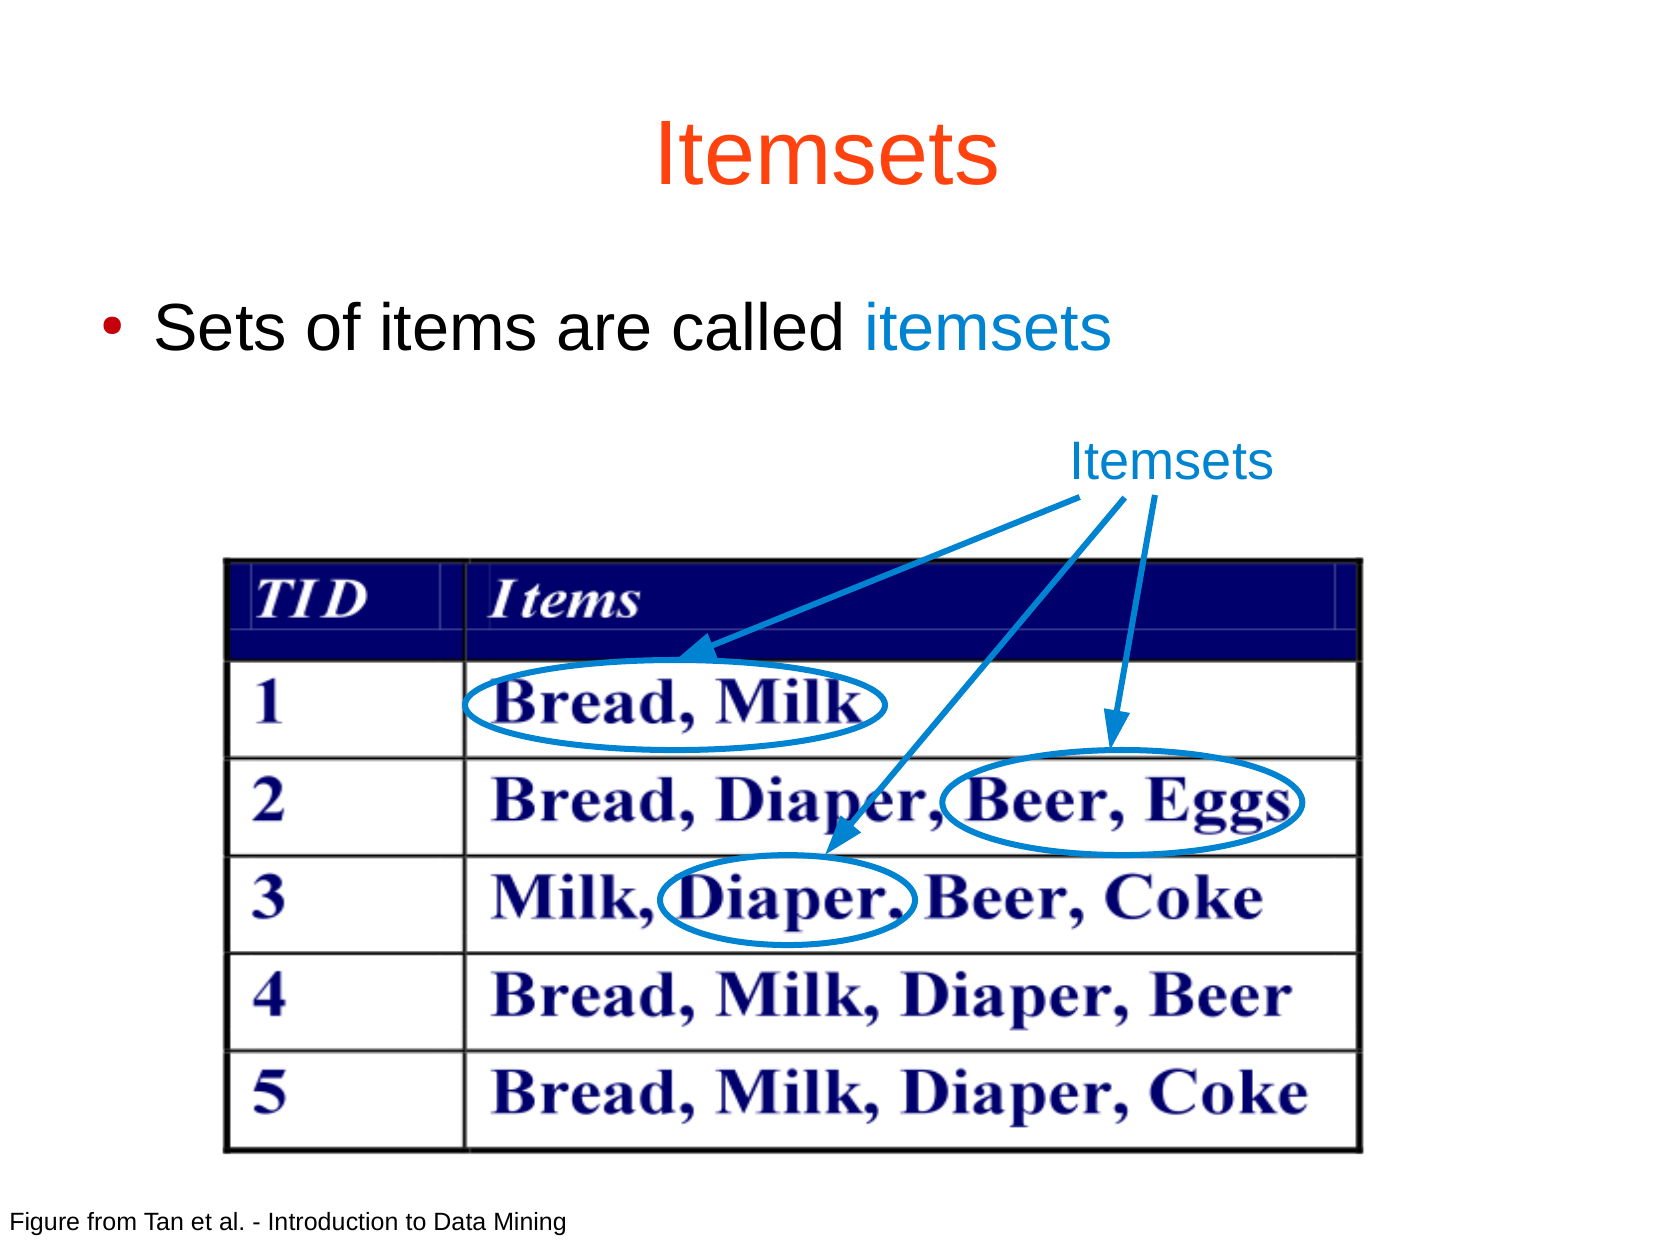

# Itemsets
Sets of items are called itemsets
Itemsets
Figure from Tan et al. - Introduction to Data Mining